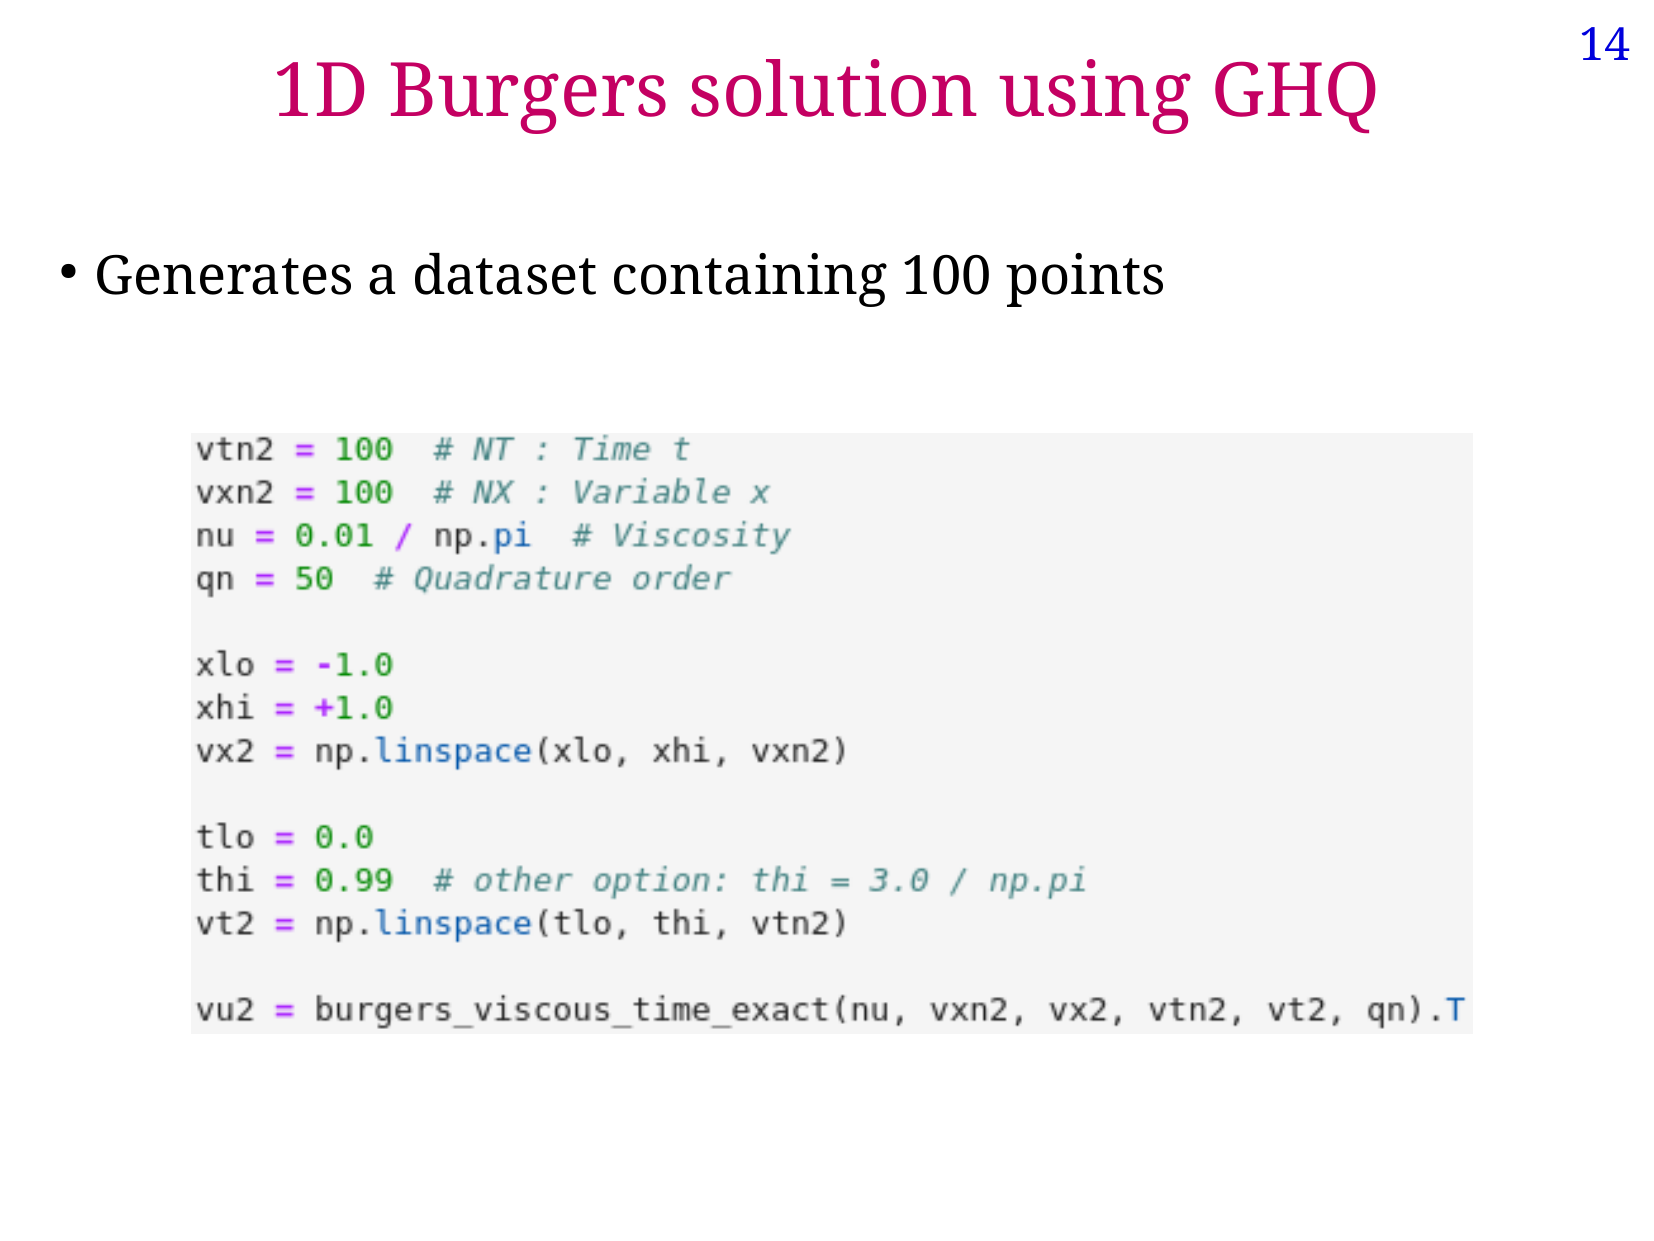

14
# 1D Burgers solution using GHQ
Generates a dataset containing 100 points